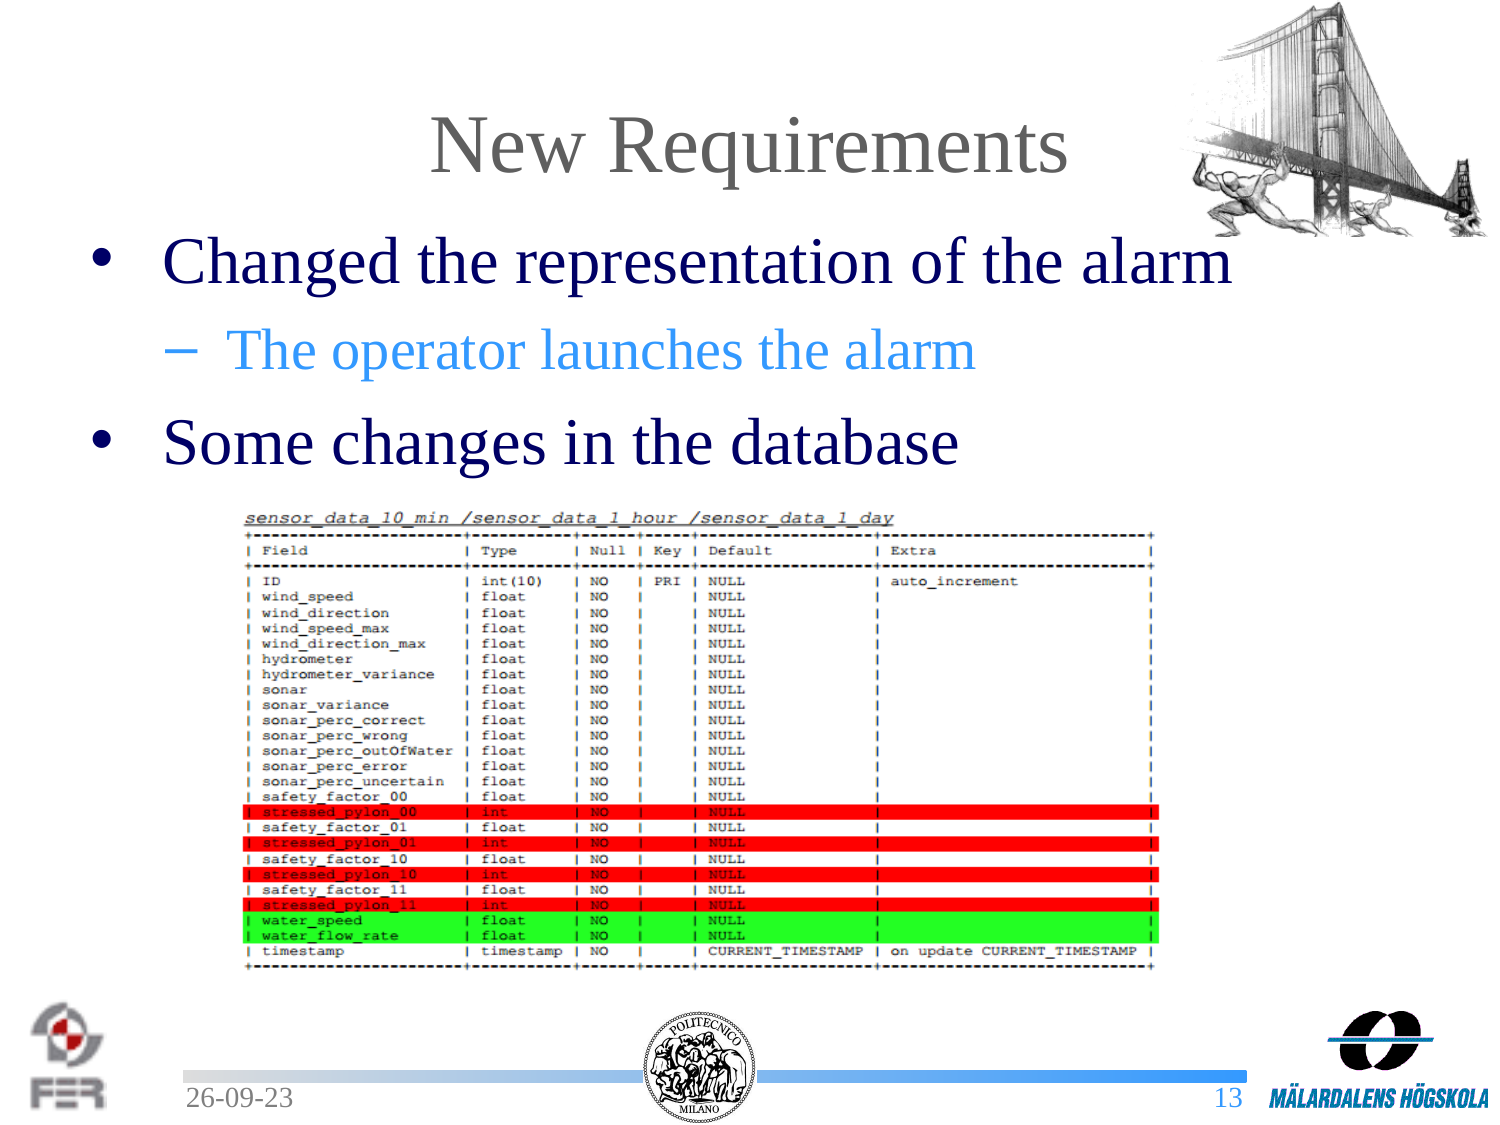

# New Requirements
 Changed the representation of the alarm
 The operator launches the alarm
 Some changes in the database
26-08-21